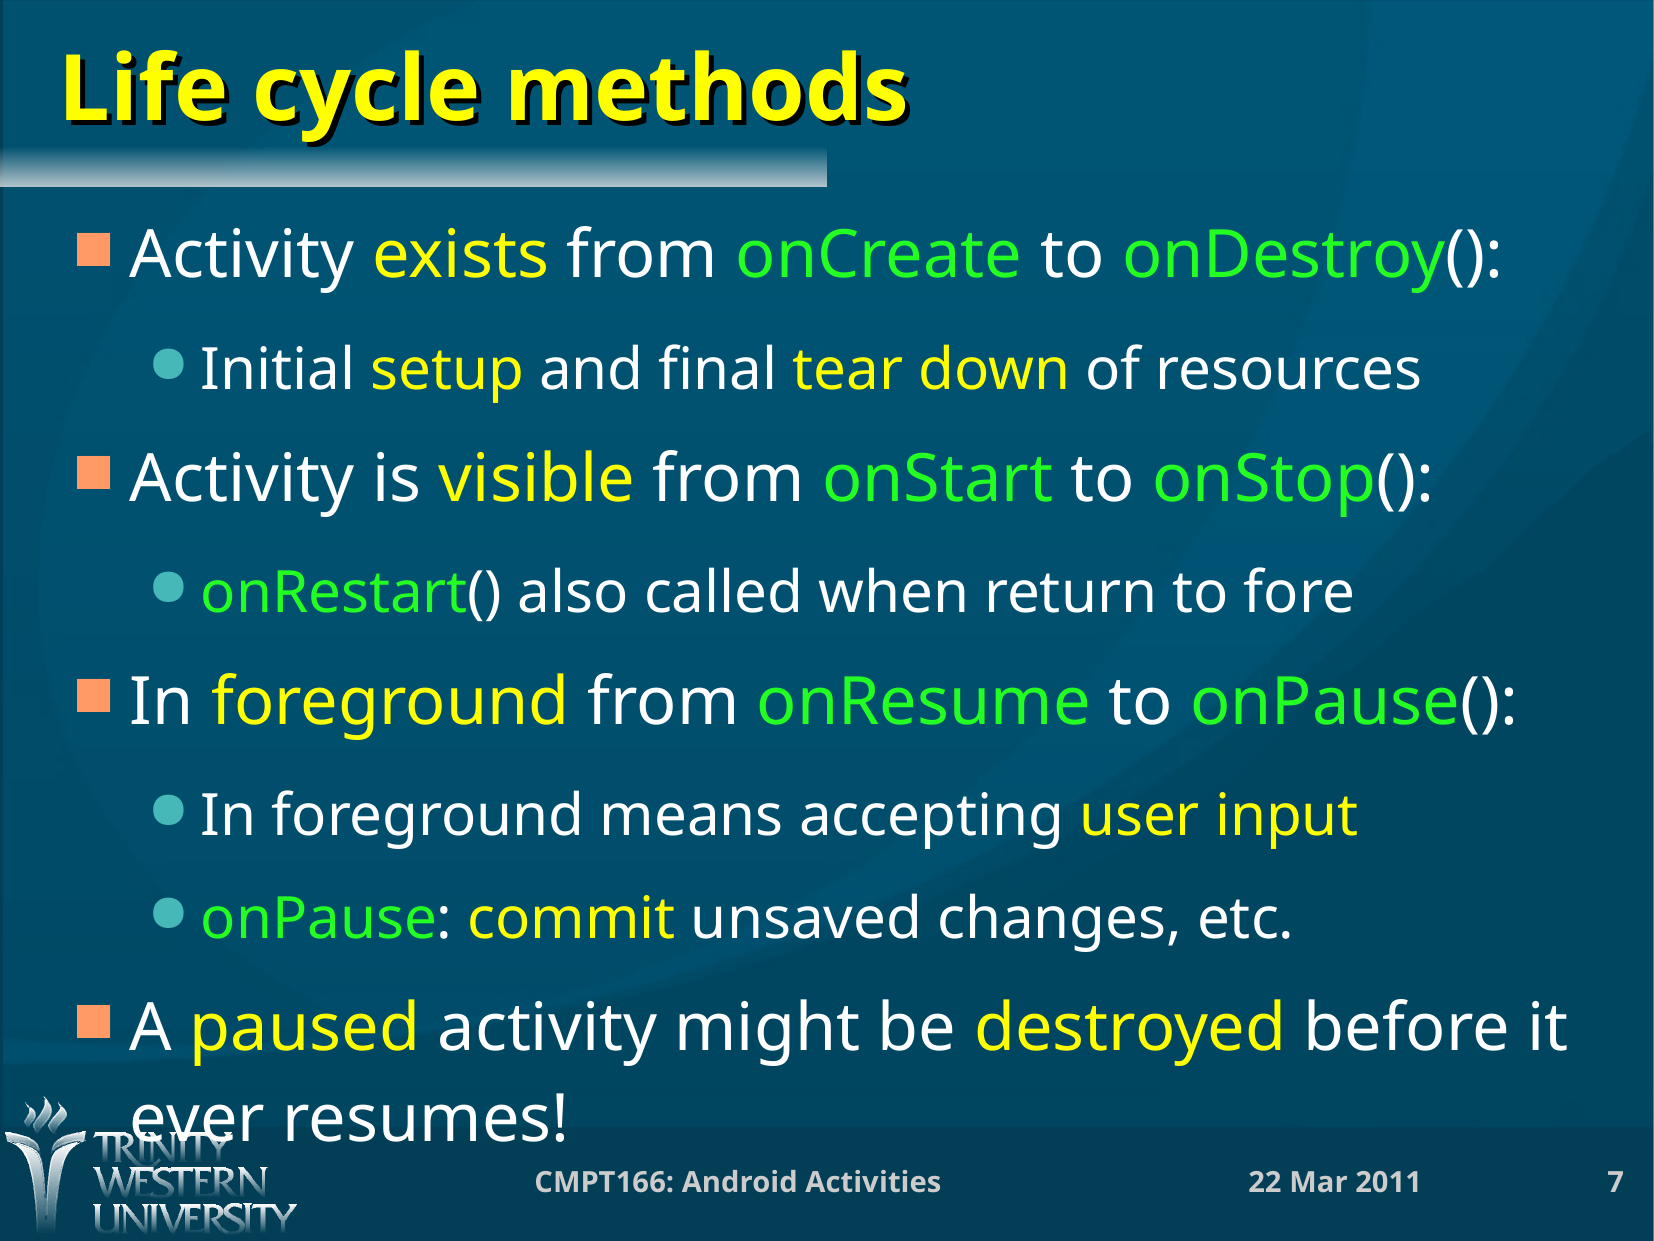

# Life cycle methods
Activity exists from onCreate to onDestroy():
Initial setup and final tear down of resources
Activity is visible from onStart to onStop():
onRestart() also called when return to fore
In foreground from onResume to onPause():
In foreground means accepting user input
onPause: commit unsaved changes, etc.
A paused activity might be destroyed before it ever resumes!
CMPT166: Android Activities
22 Mar 2011
7